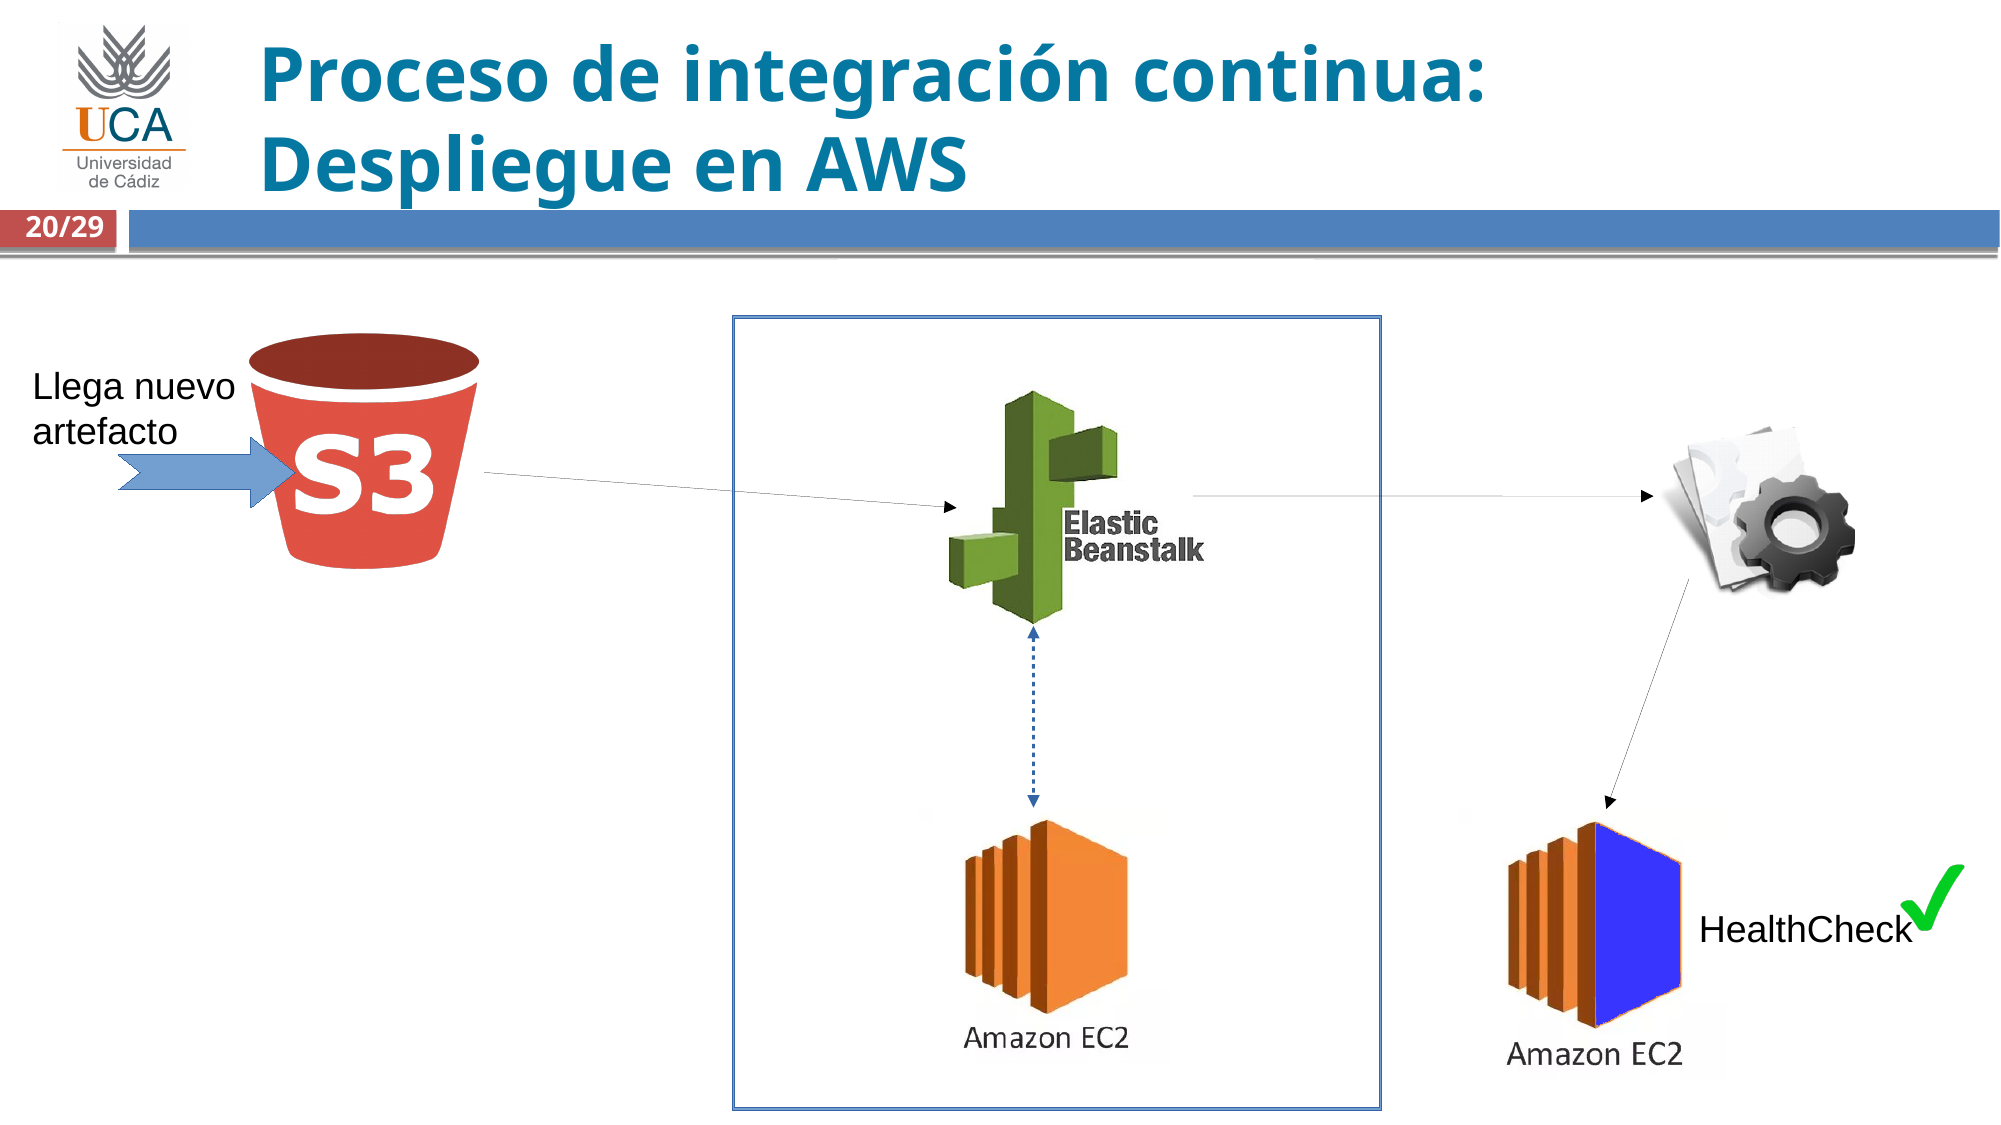

Proceso de integración continua: Despliegue en AWS
Llega nuevo artefacto
HealthCheck